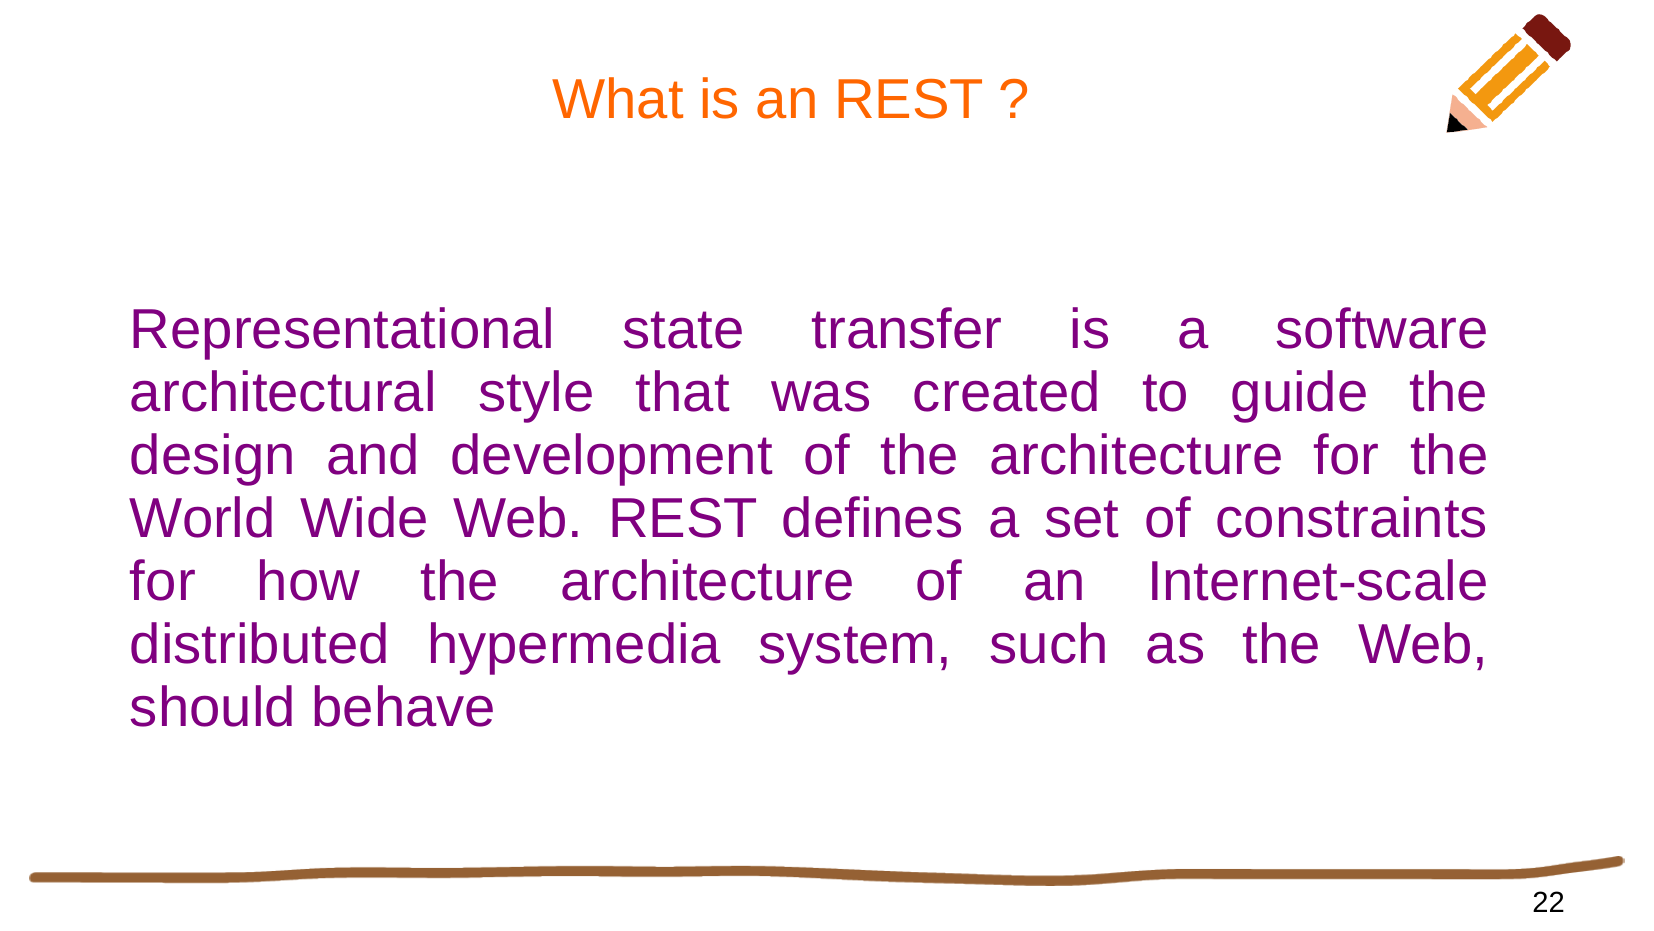

What is an REST ?
# Representational state transfer is a software architectural style that was created to guide the design and development of the architecture for the World Wide Web. REST defines a set of constraints for how the architecture of an Internet-scale distributed hypermedia system, such as the Web, should behave
22